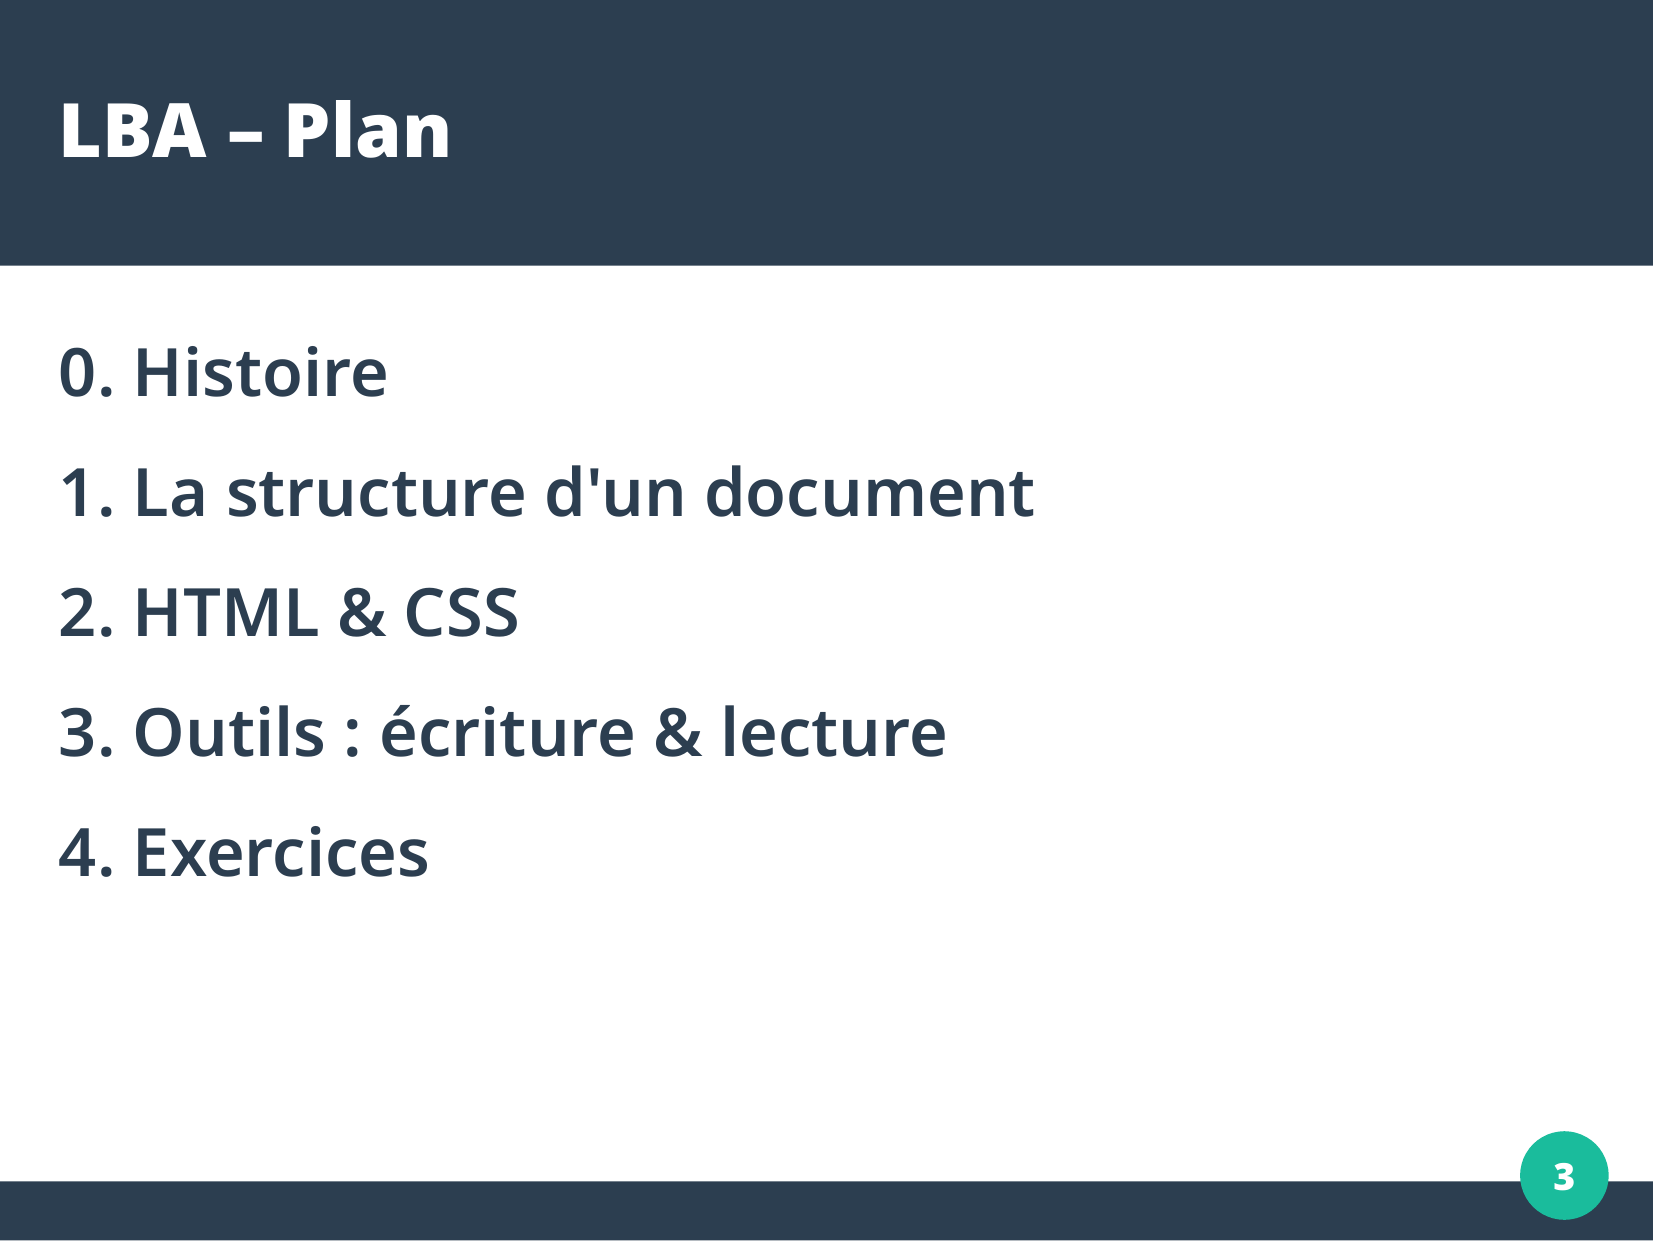

# LBA – Plan
0. Histoire
1. La structure d'un document
2. HTML & CSS
3. Outils : écriture & lecture
4. Exercices
3